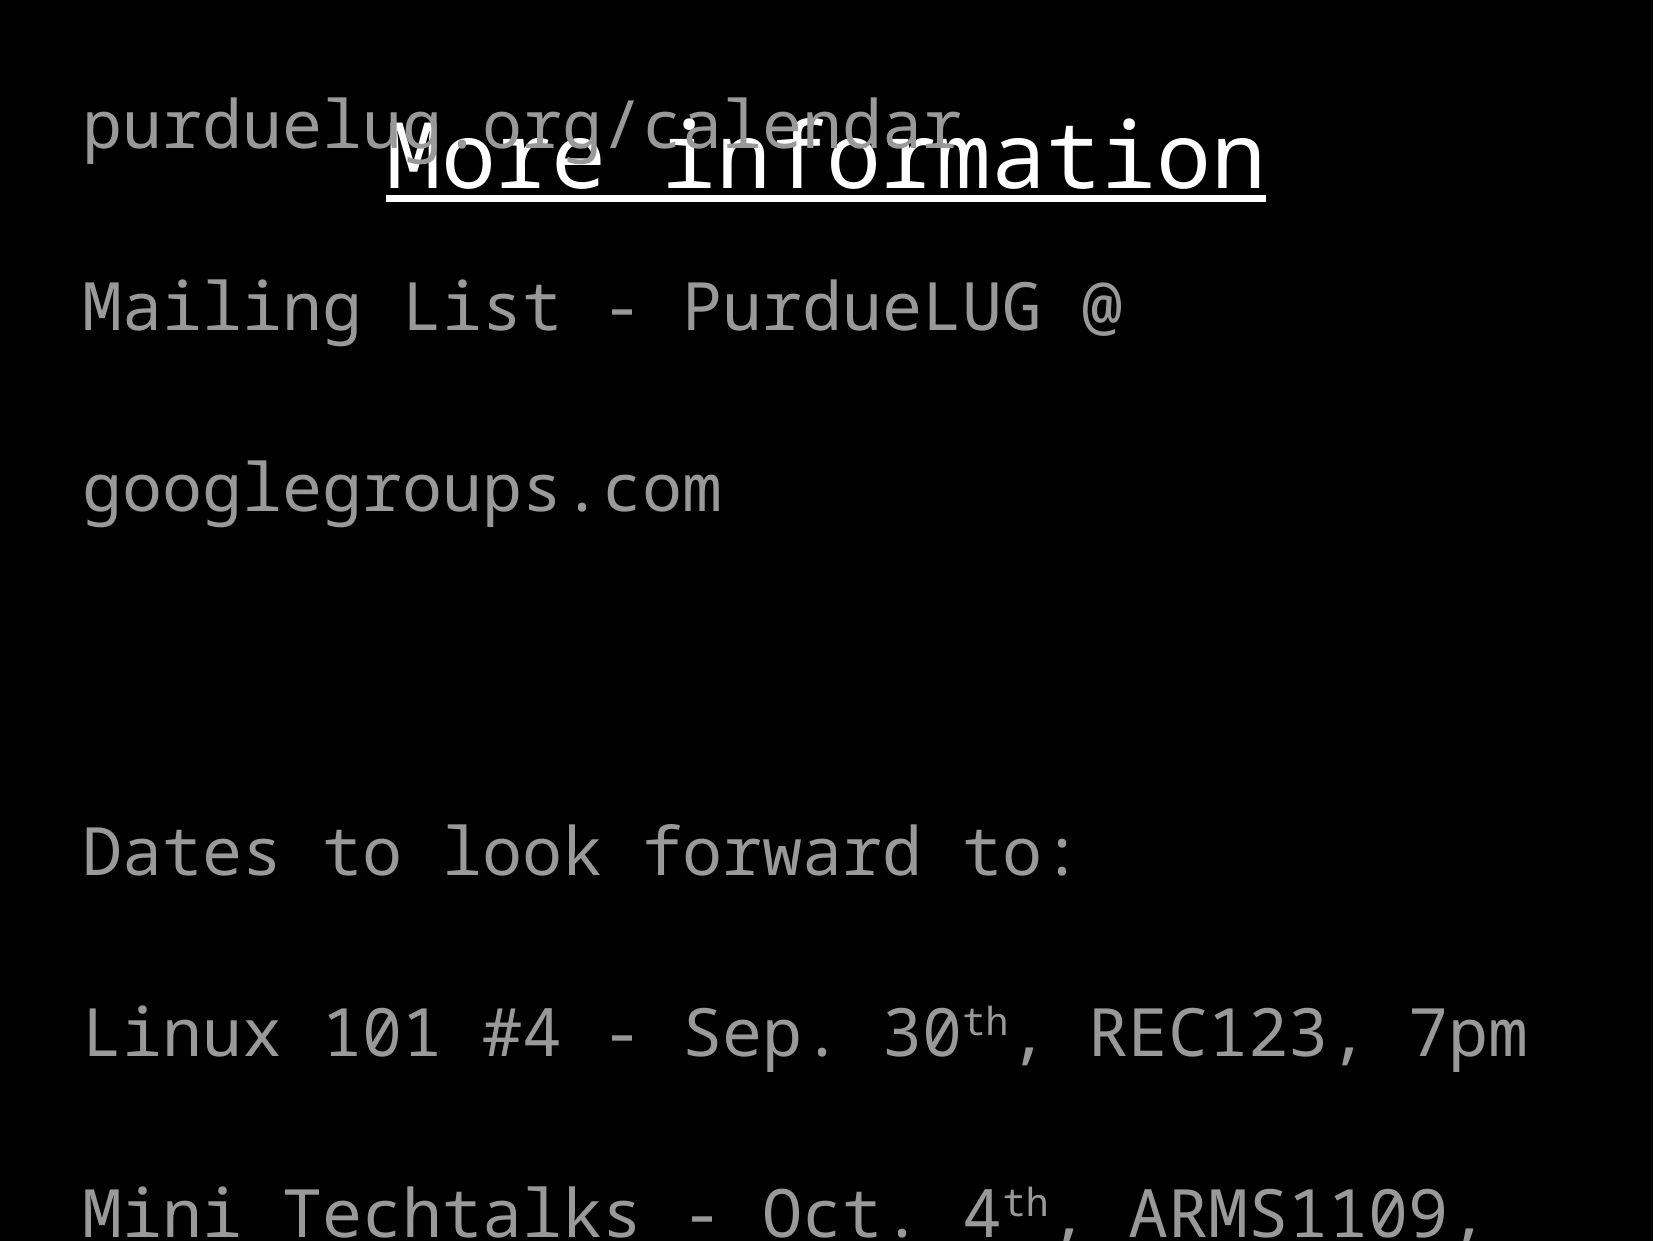

Google Calendar - purduelug.org/calendar
Mailing List - PurdueLUG @ googlegroups.com
Dates to look forward to:
Linux 101 #4 - Sep. 30th, REC123, 7pm
Mini Techtalks - Oct. 4th, ARMS1109, 11:30am
# More information